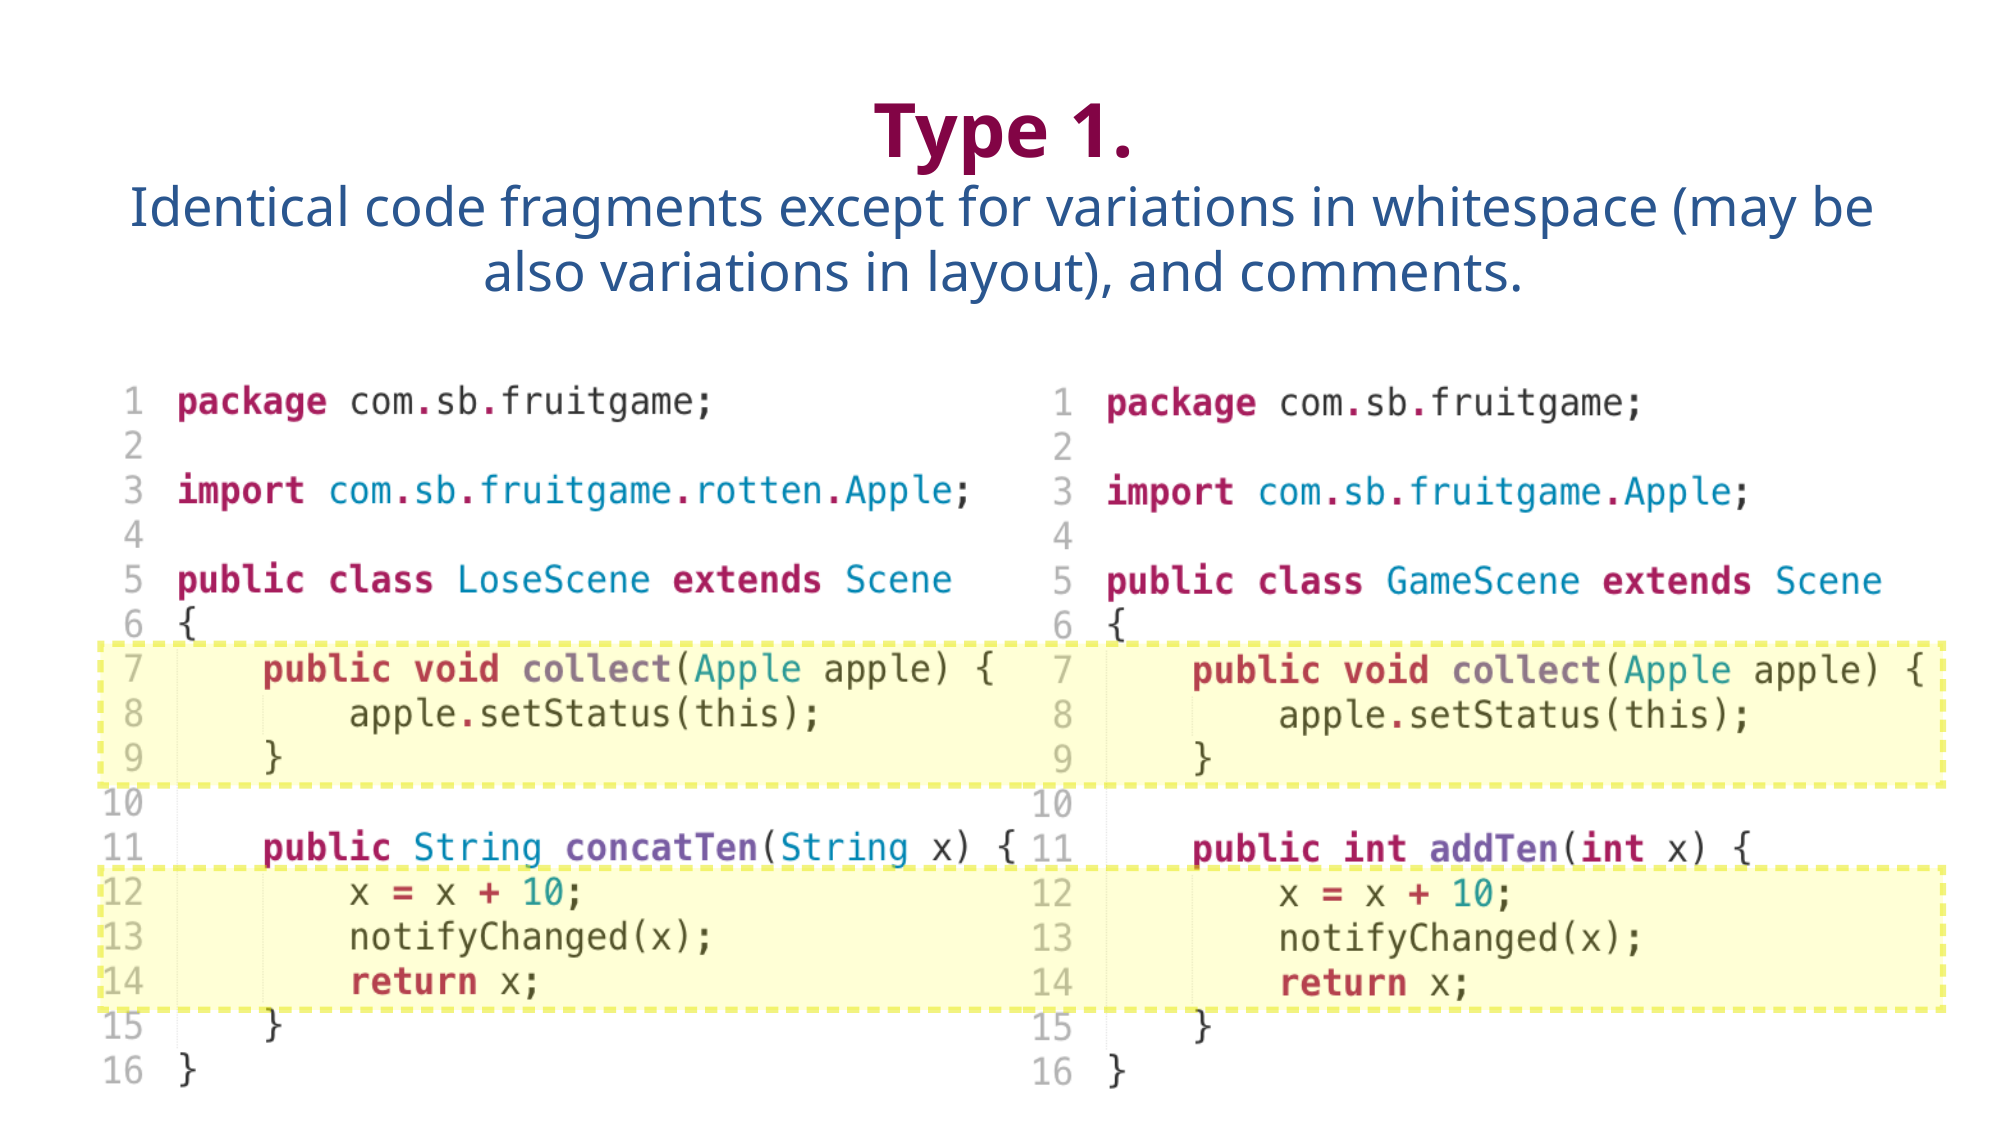

Type 1.
Identical code fragments except for variations in whitespace (may be also variations in layout), and comments.